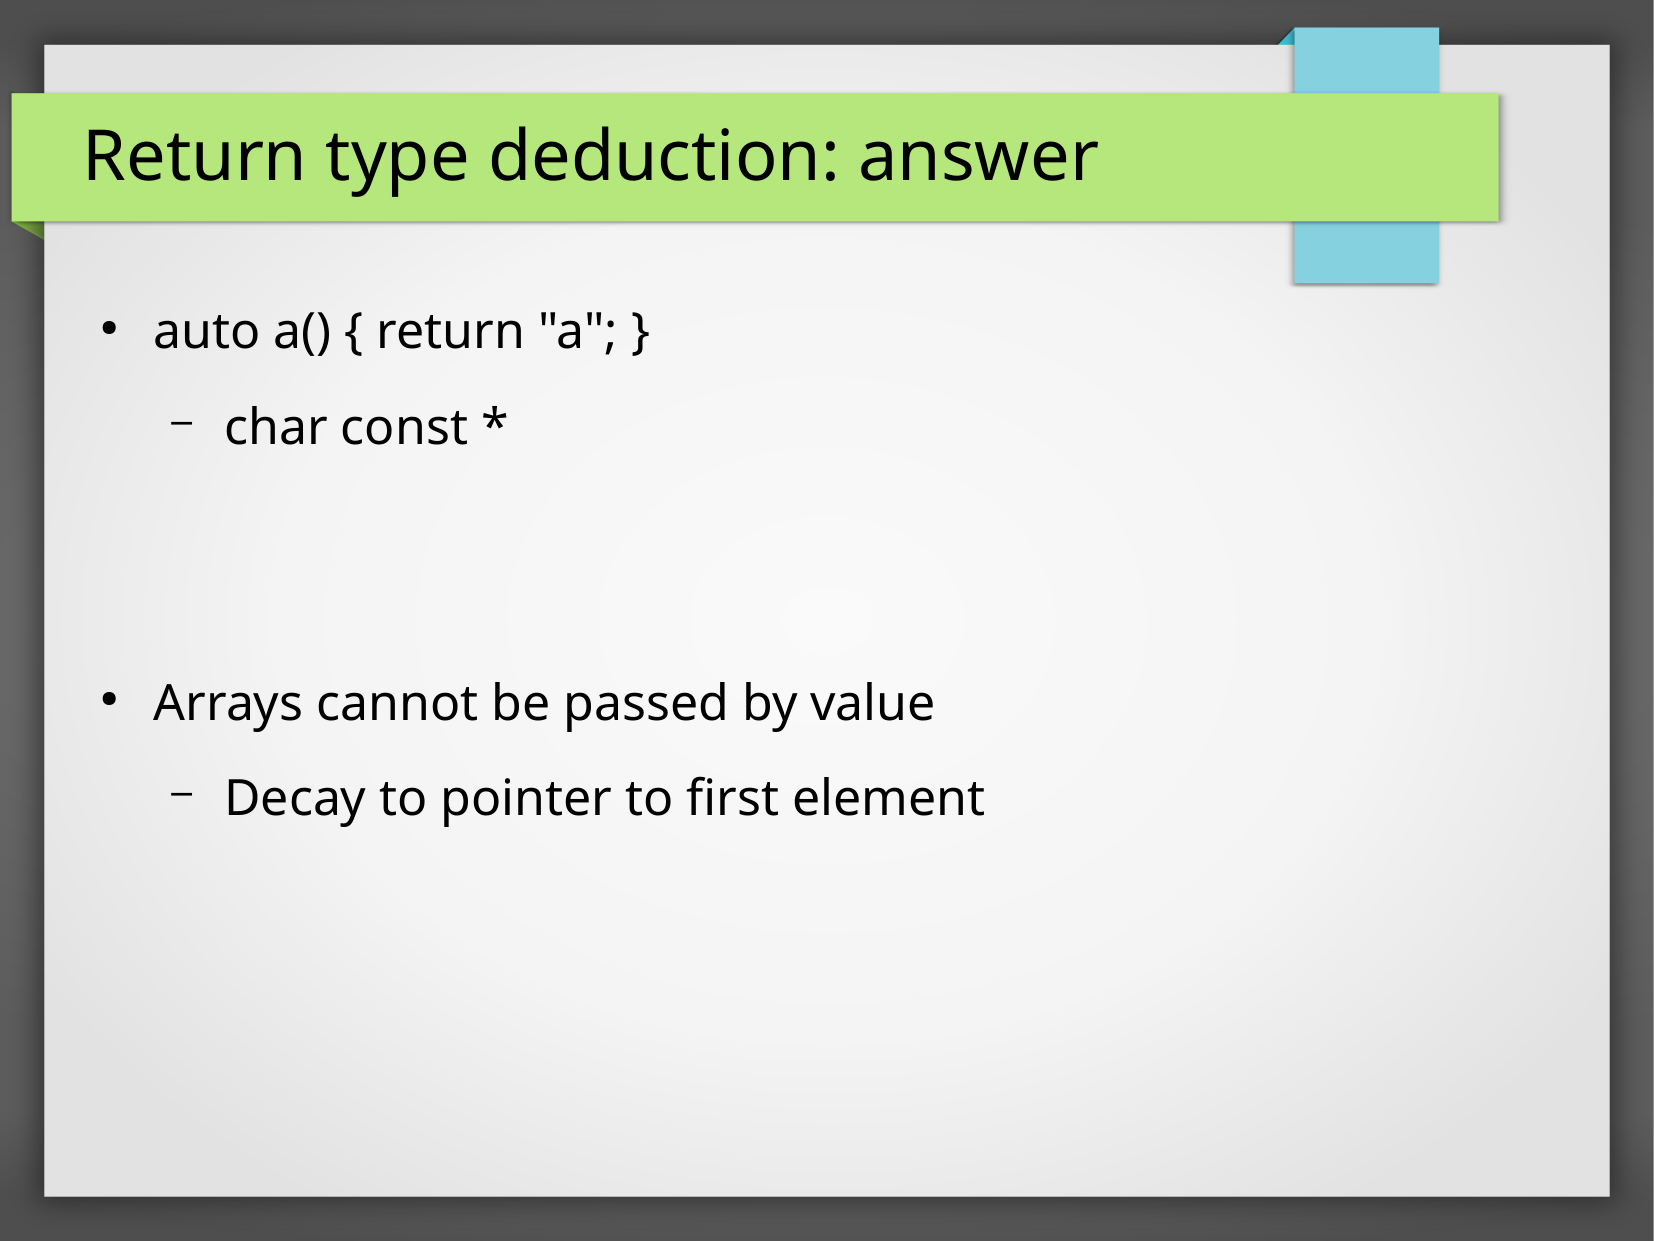

# Return type deduction: answer
auto a() { return "a"; }
char const *
Arrays cannot be passed by value
Decay to pointer to first element